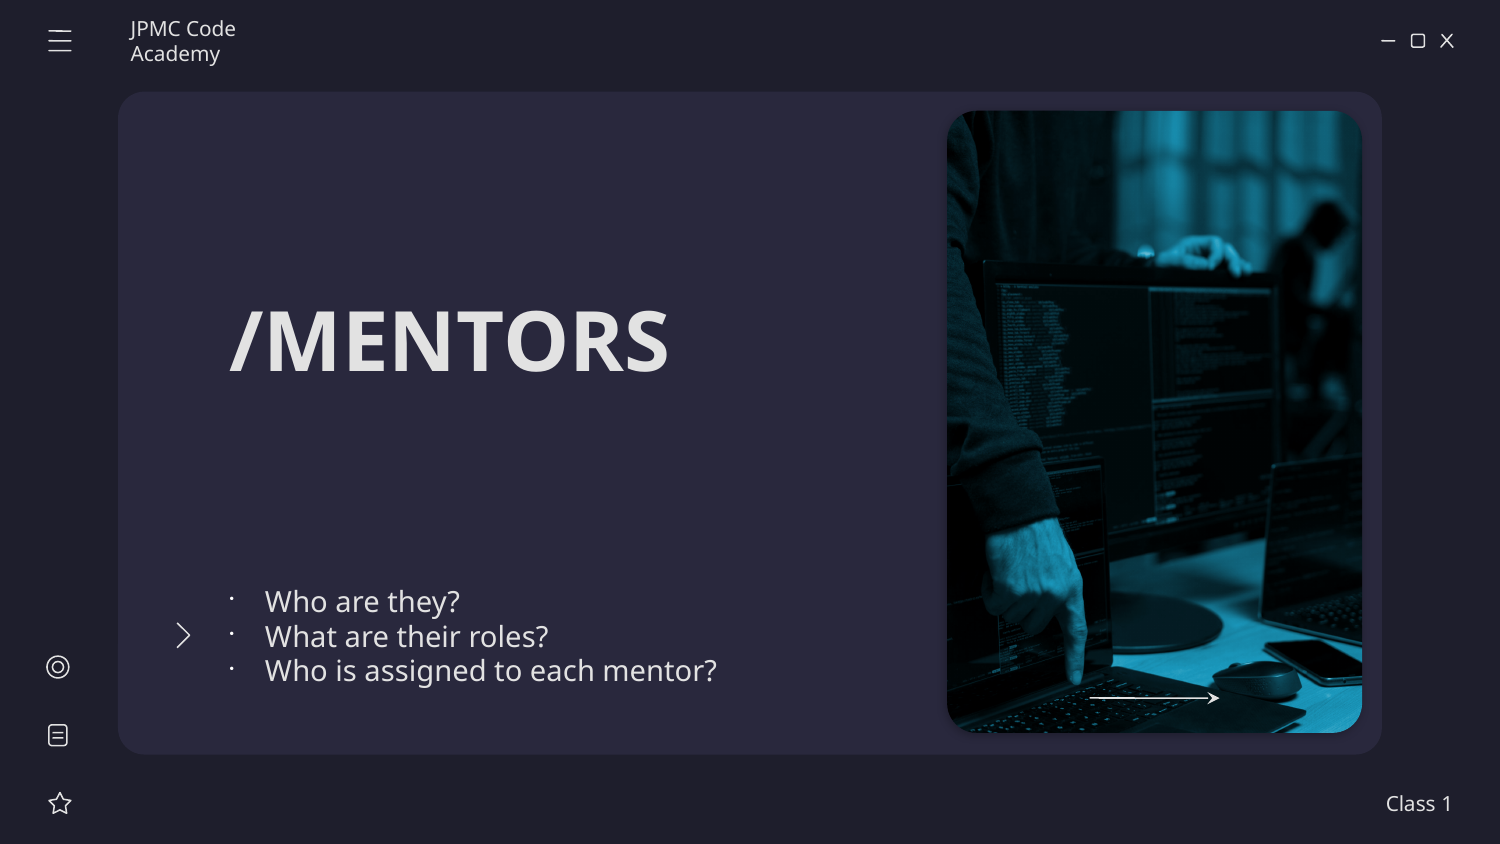

JPMC Code Academy
# /MENTORS
Who are they?
What are their roles?
Who is assigned to each mentor?
Class 1